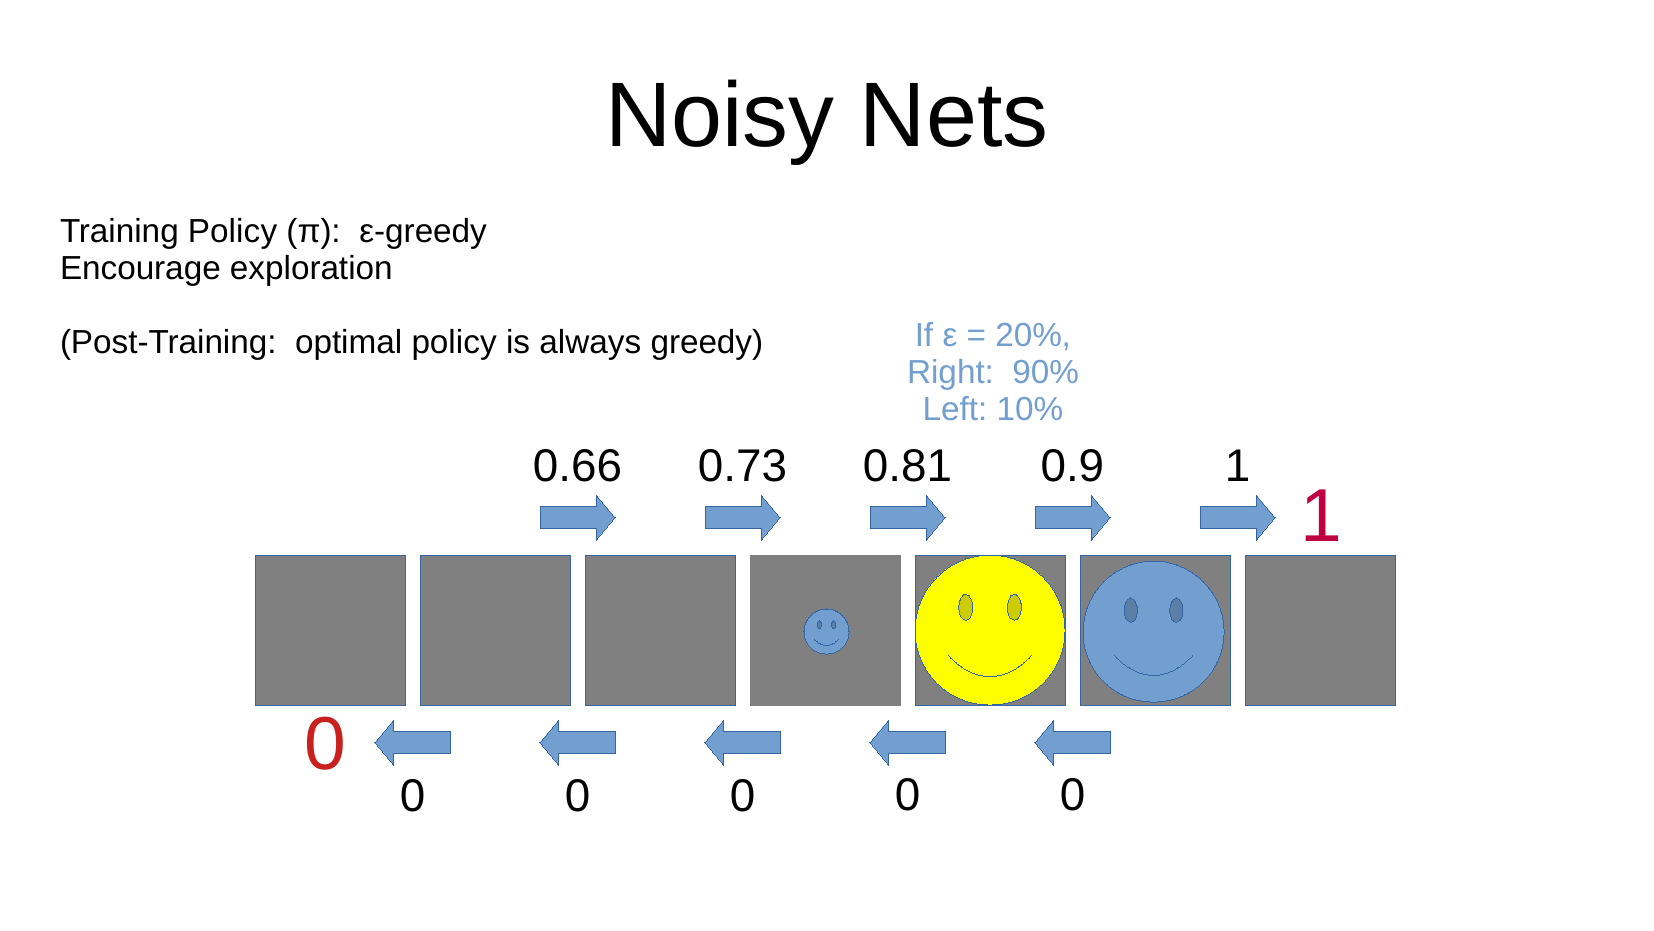

# Noisy Nets
Training Policy (π): ε-greedy
Encourage exploration
(Post-Training: optimal policy is always greedy)
If ε = 20%,
Right: 90%
Left: 10%
1
0.66
0.73
0.81
0.9
1
0
0
0
0
0
0